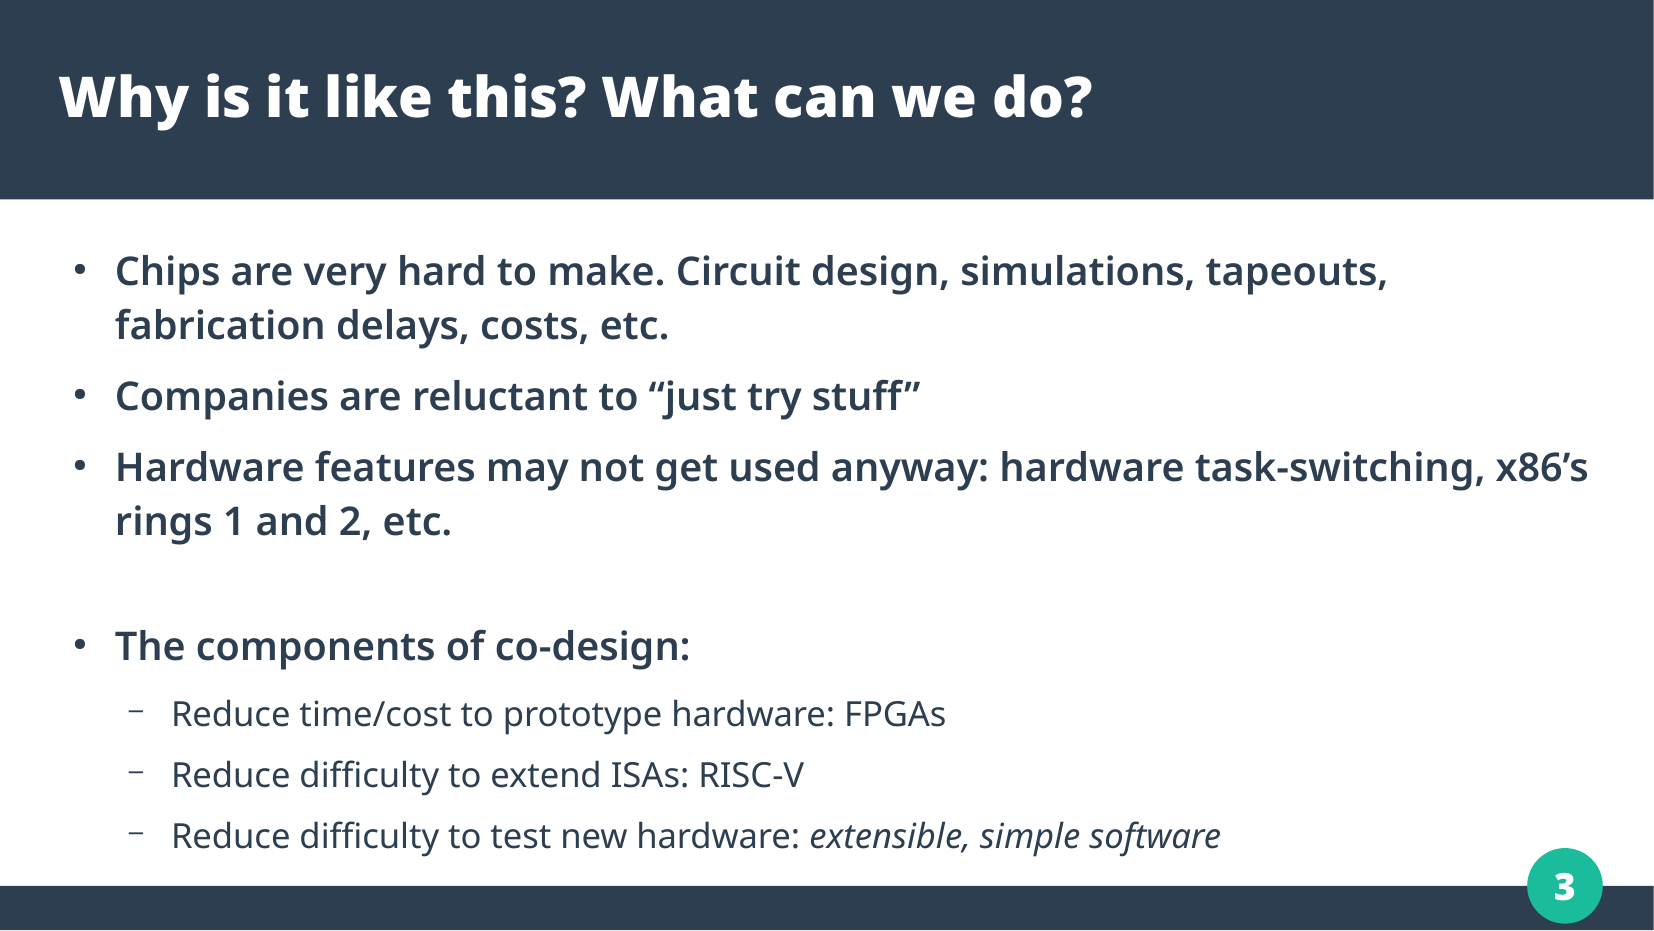

# Why is it like this? What can we do?
Chips are very hard to make. Circuit design, simulations, tapeouts, fabrication delays, costs, etc.
Companies are reluctant to “just try stuff”
Hardware features may not get used anyway: hardware task-switching, x86’s rings 1 and 2, etc.
The components of co-design:
Reduce time/cost to prototype hardware: FPGAs
Reduce difficulty to extend ISAs: RISC-V
Reduce difficulty to test new hardware: extensible, simple software